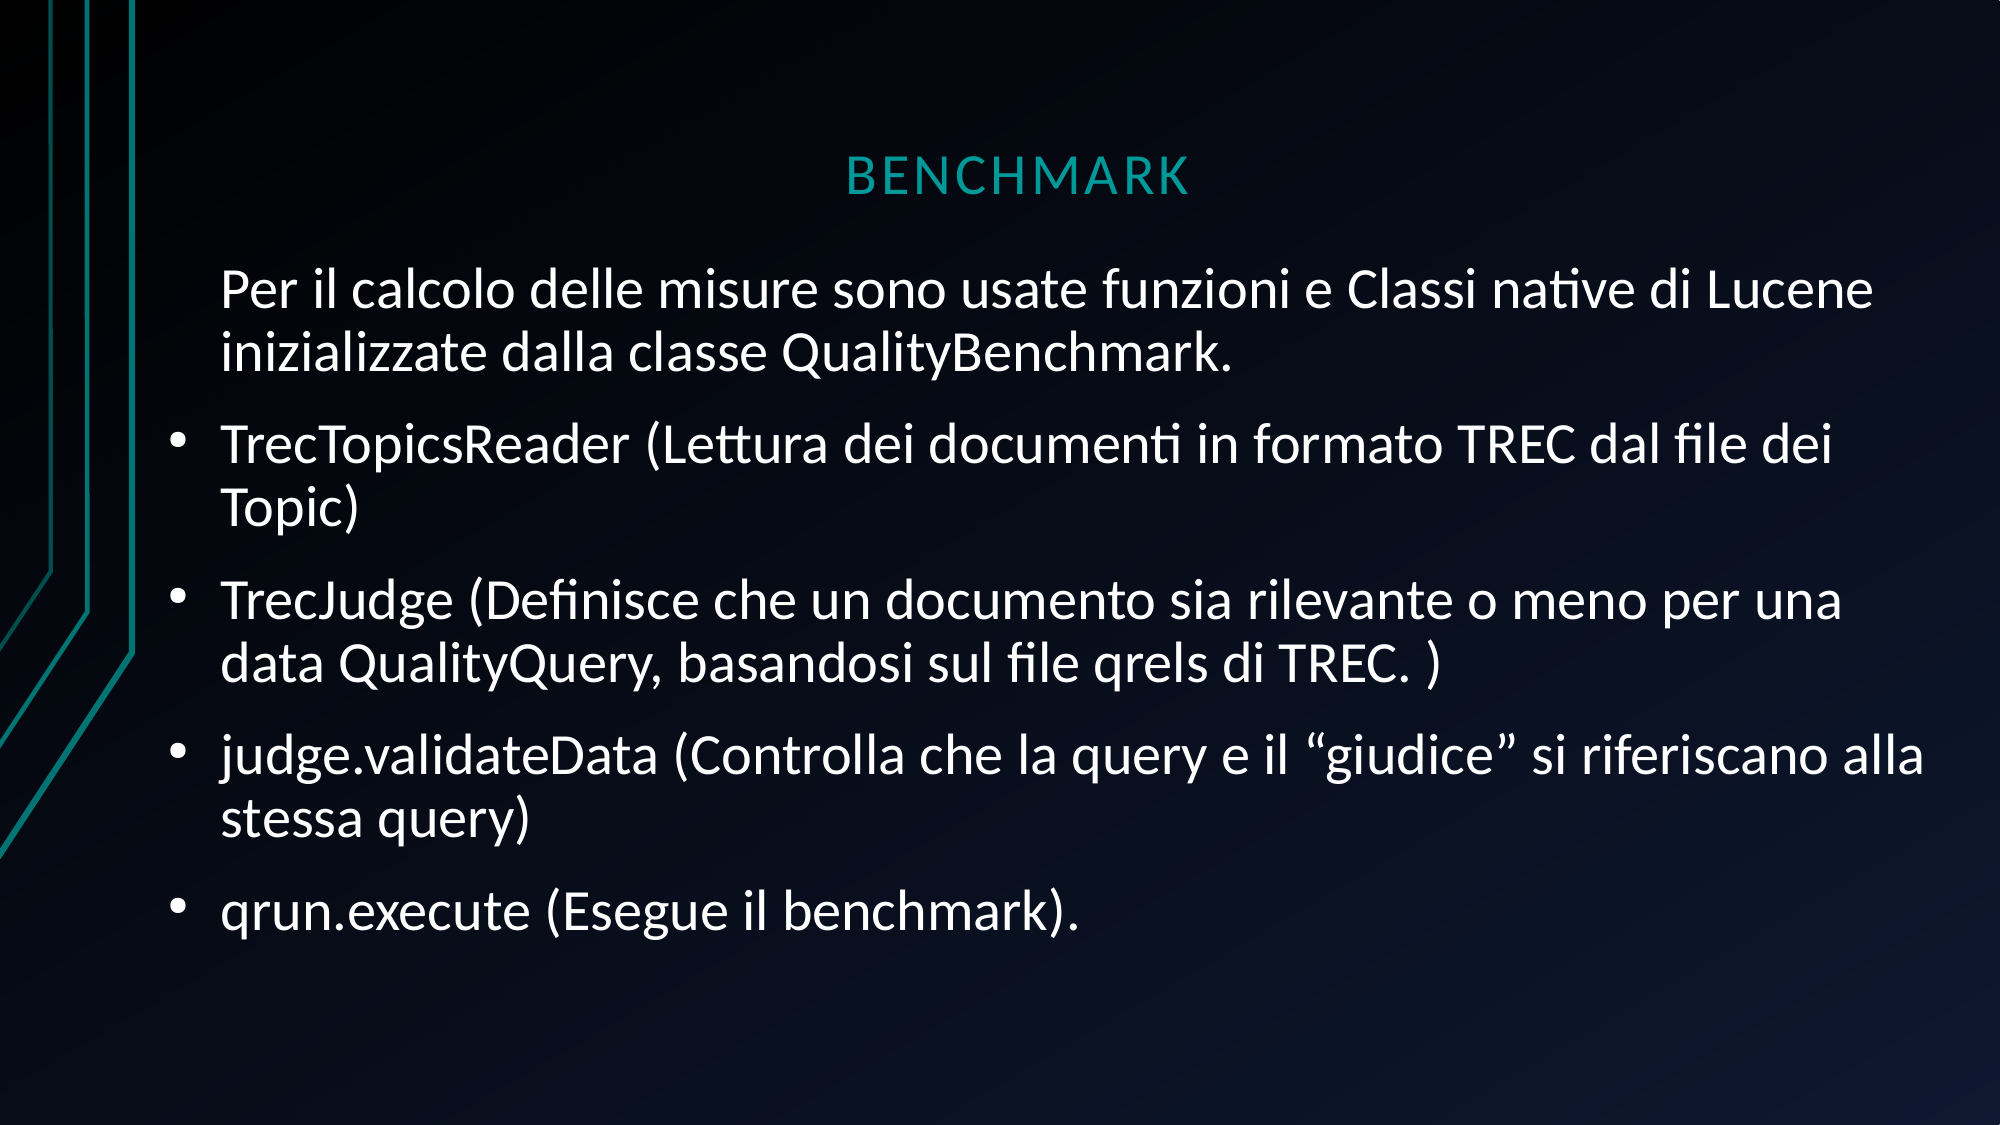

# Benchmark
Per il calcolo delle misure sono usate funzioni e Classi native di Lucene inizializzate dalla classe QualityBenchmark.
TrecTopicsReader (Lettura dei documenti in formato TREC dal file dei Topic)
TrecJudge (Definisce che un documento sia rilevante o meno per una data QualityQuery, basandosi sul file qrels di TREC. )
judge.validateData (Controlla che la query e il “giudice” si riferiscano alla stessa query)
qrun.execute (Esegue il benchmark).